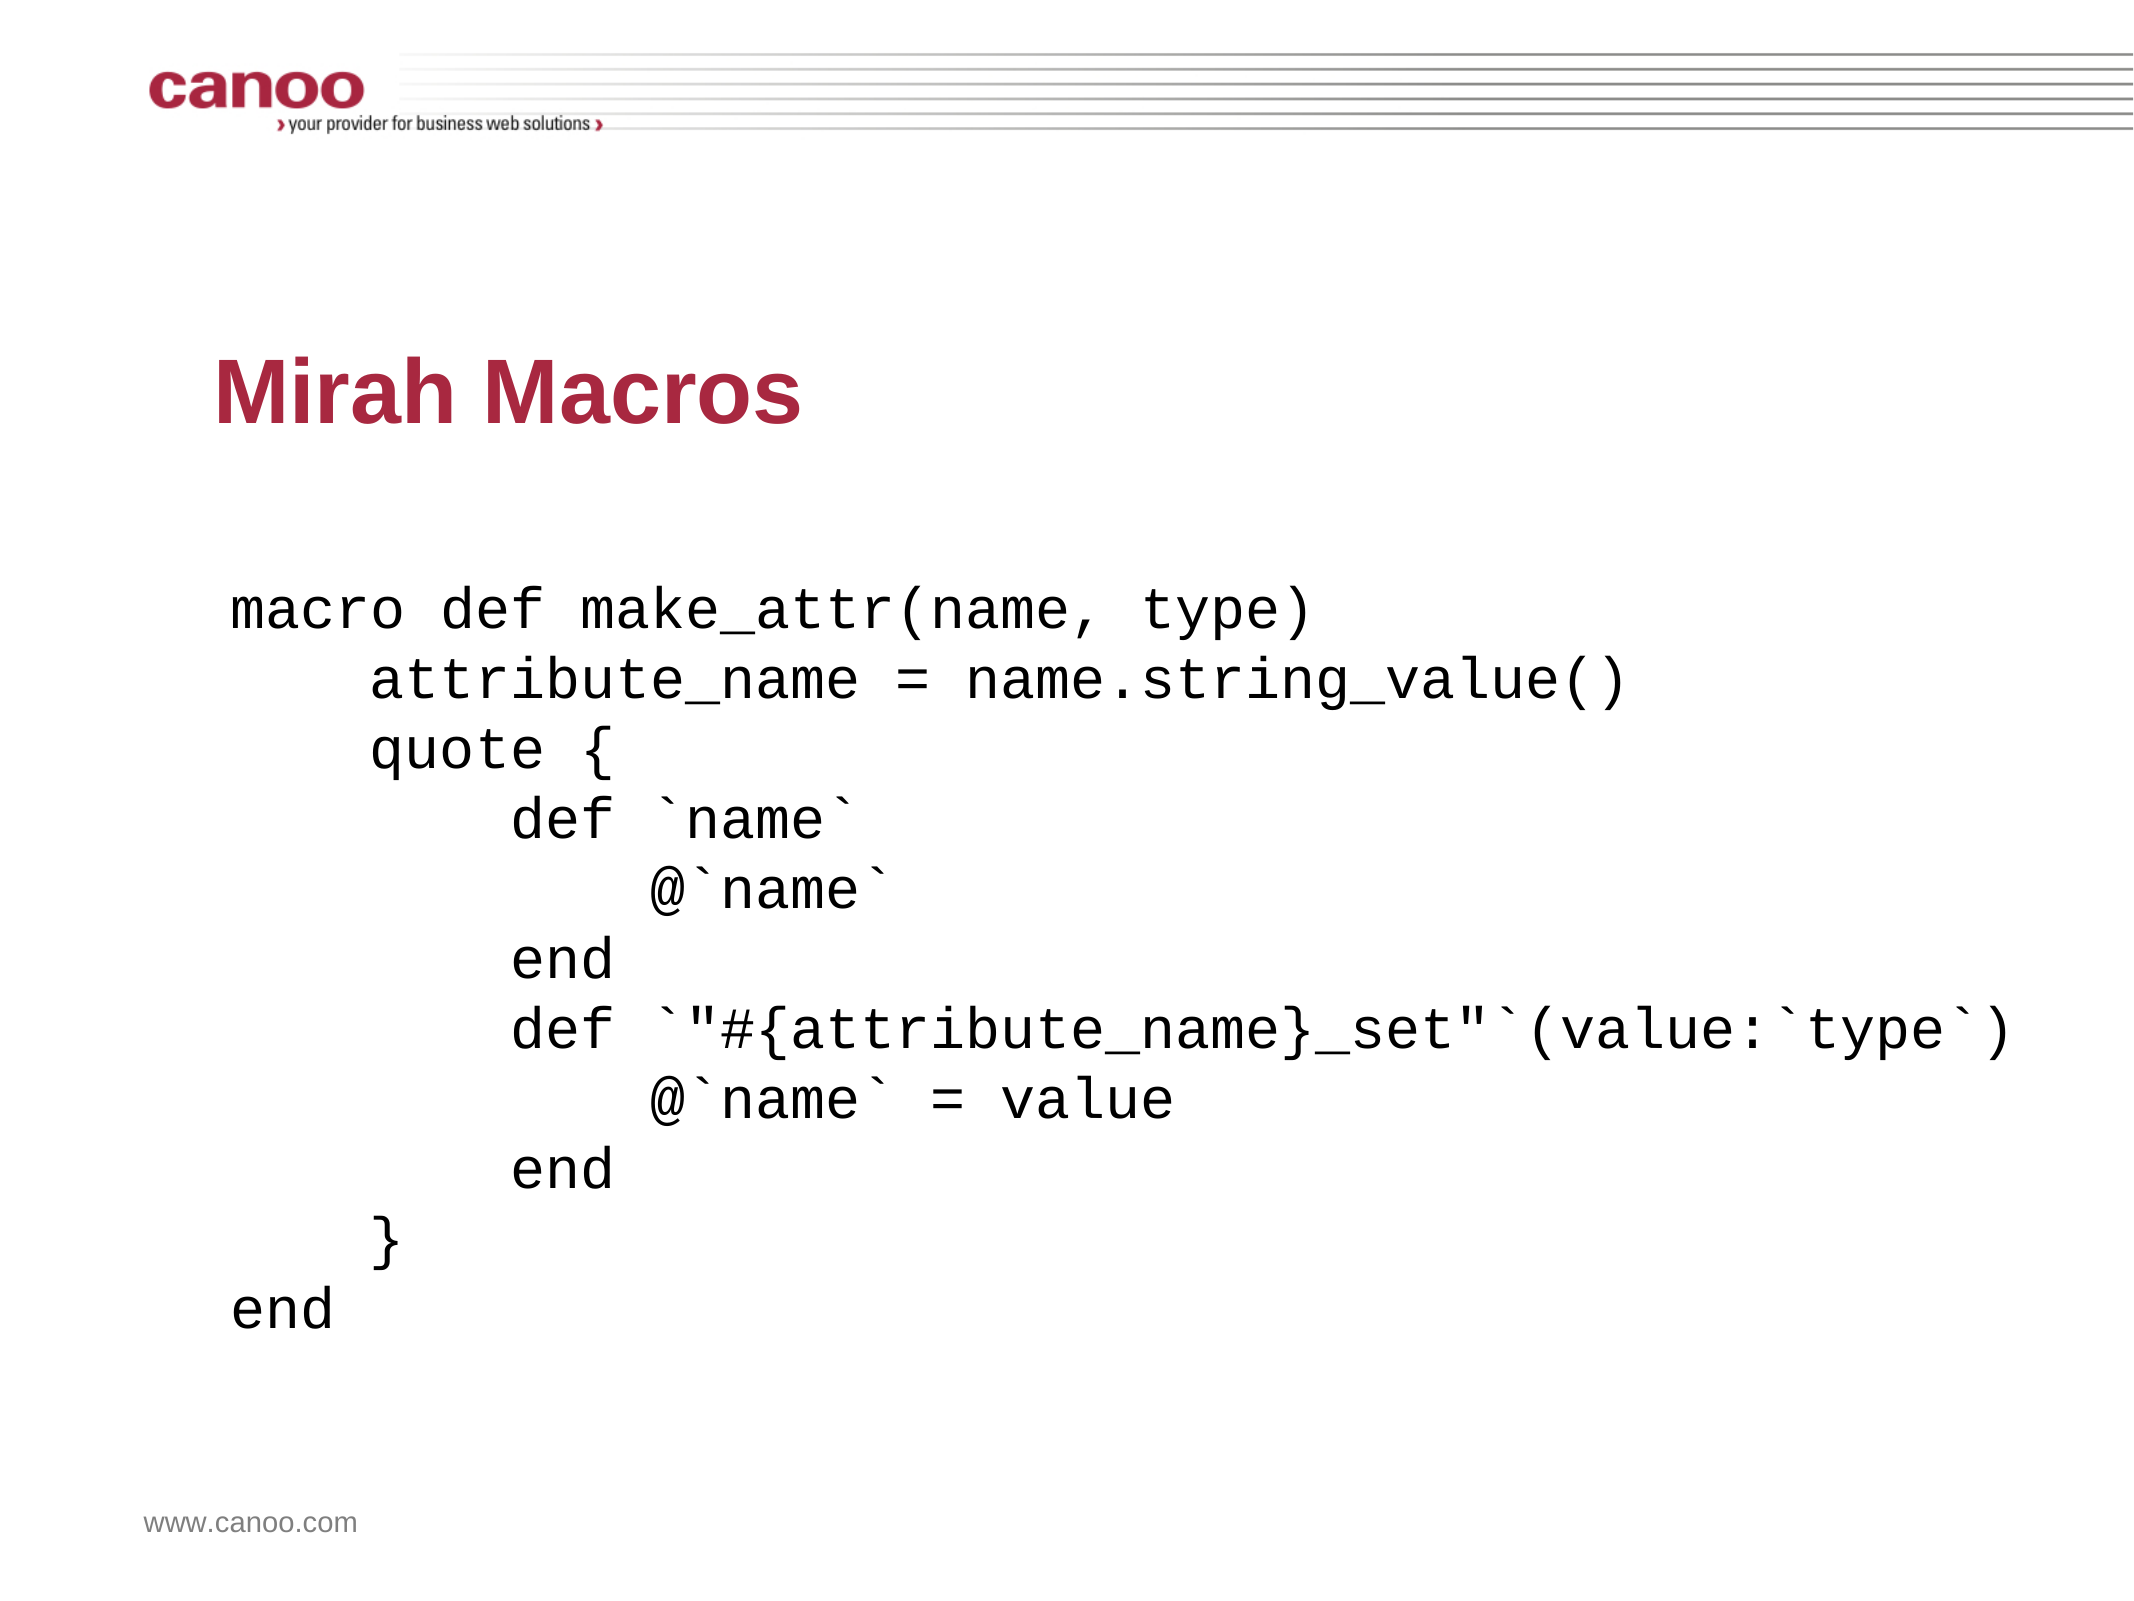

# Mirah Macros
macro def make_attr(name, type)
 attribute_name = name.string_value()
 quote {
 def `name`
 @`name`
 end
 def `"#{attribute_name}_set"`(value:`type`)
 @`name` = value
 end
 }
end